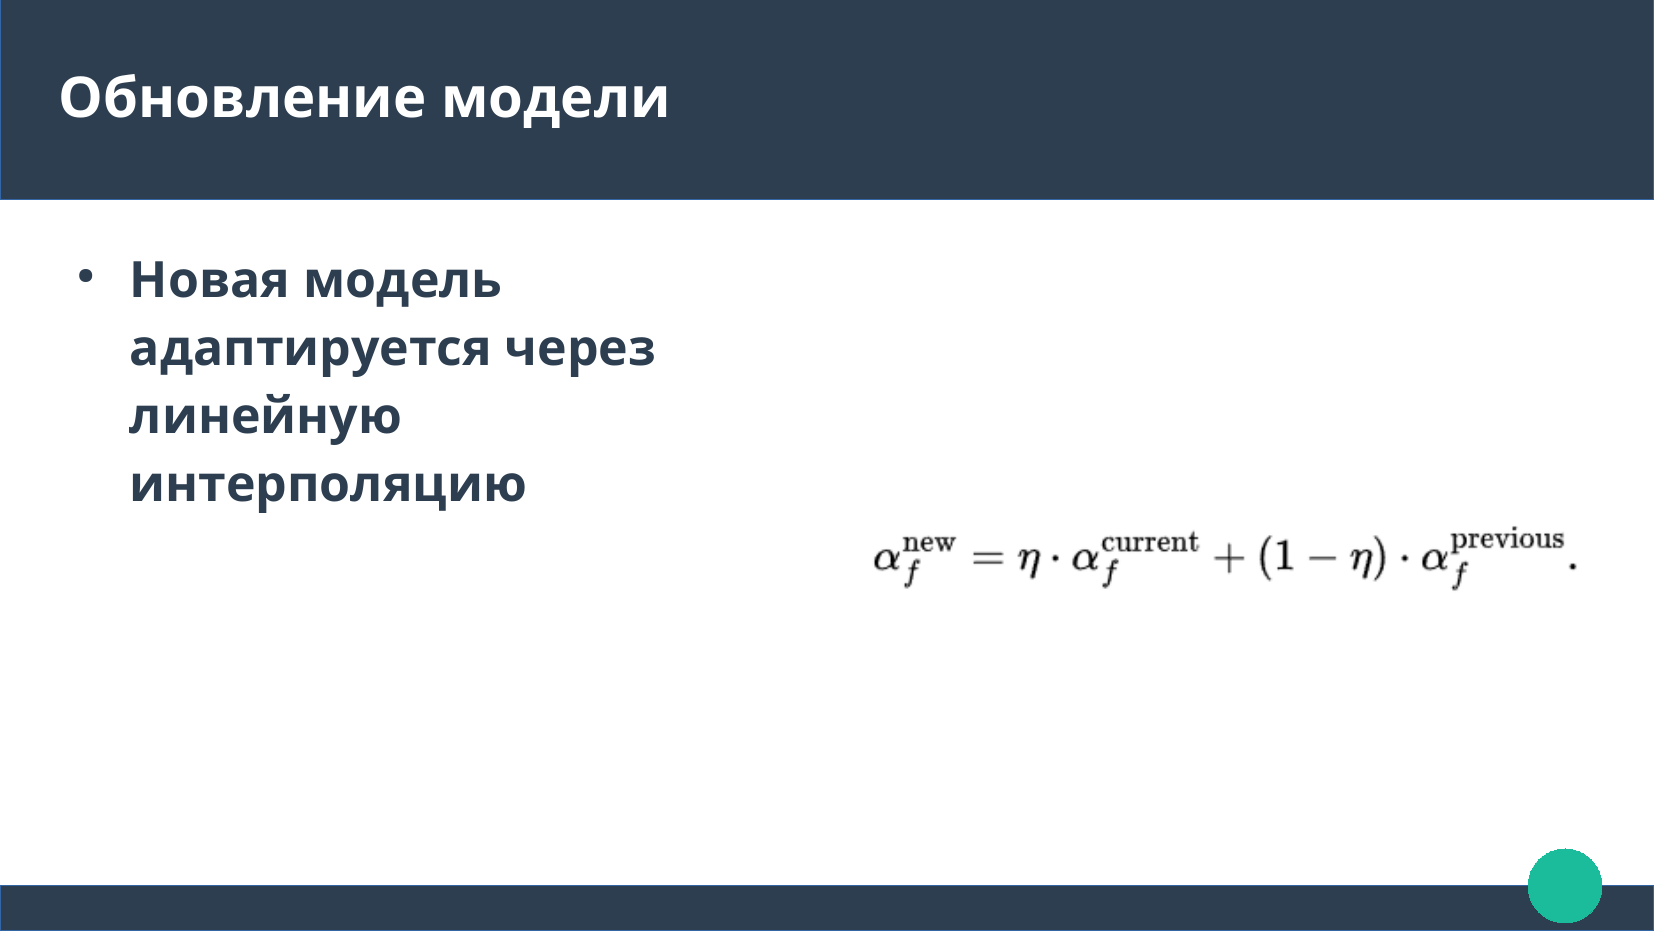

# Обновление модели
Новая модель адаптируется через линейную интерполяцию